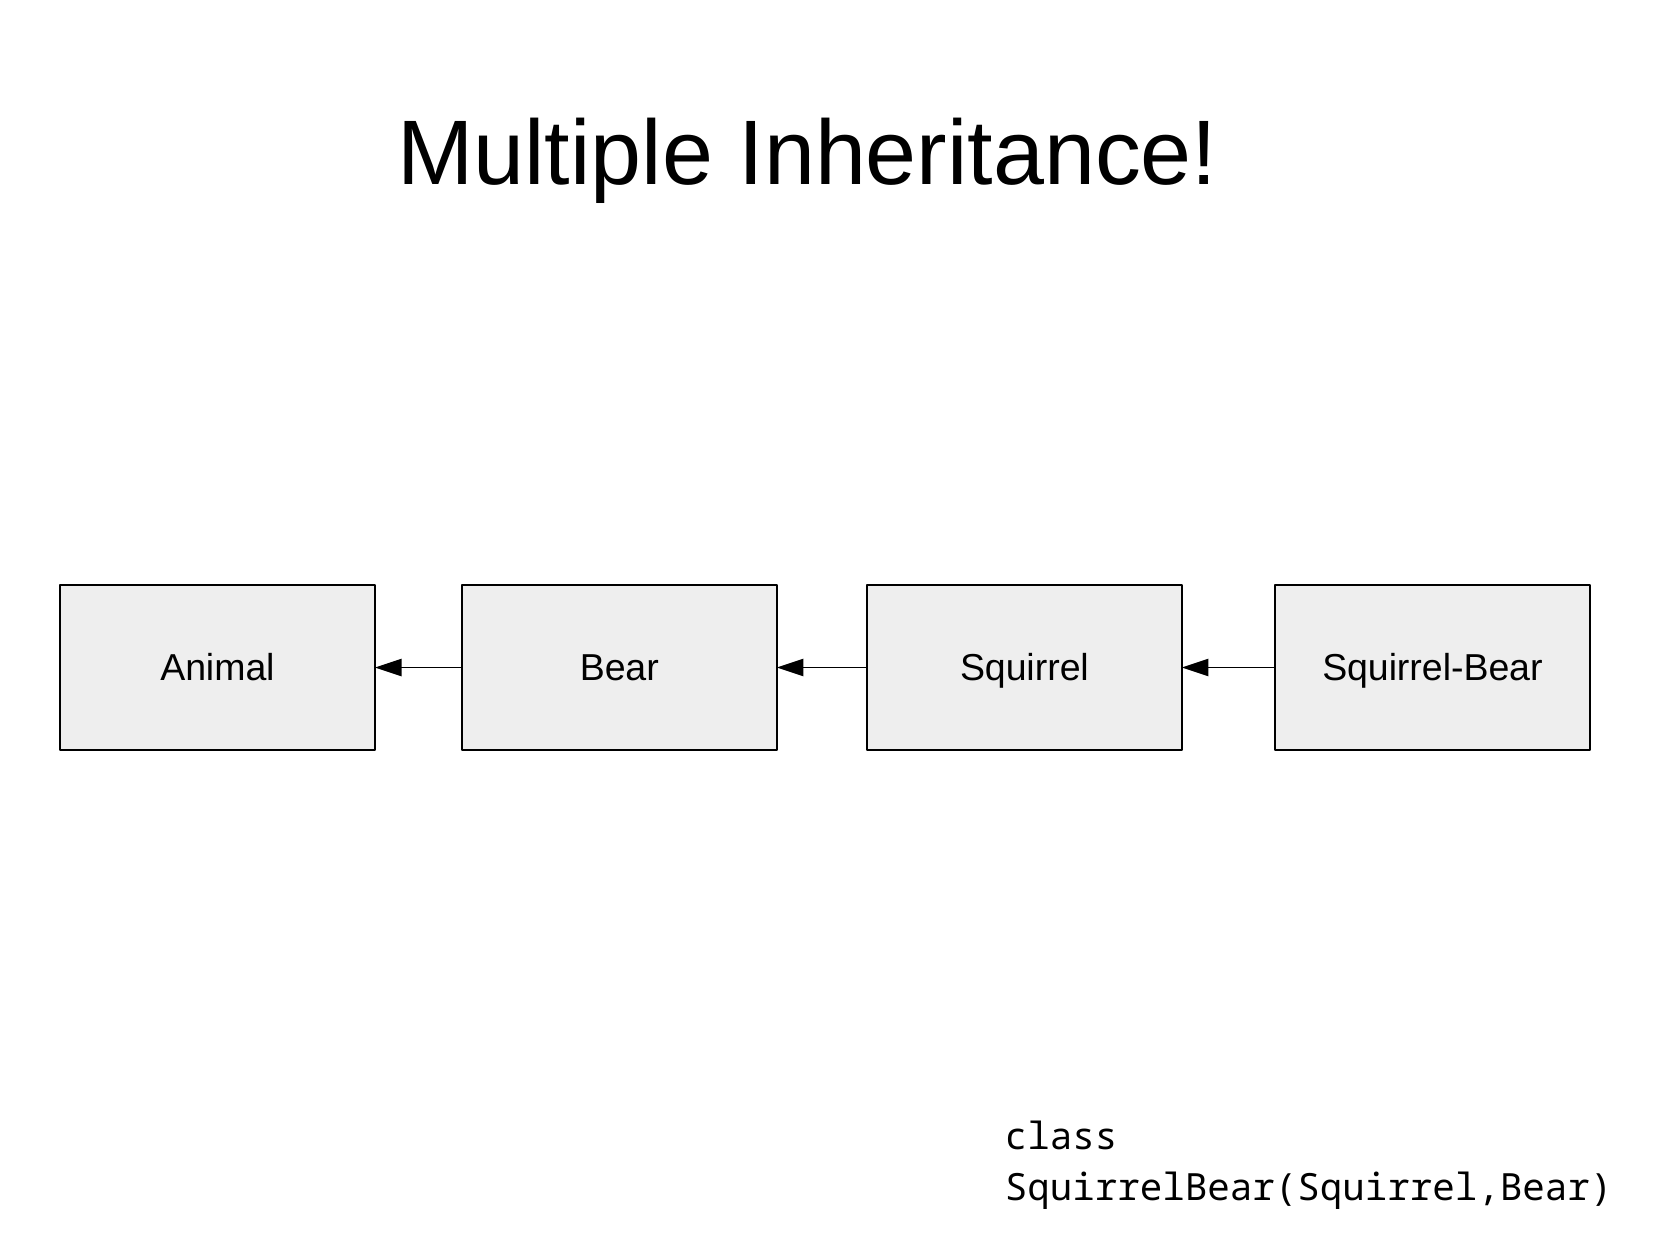

# Multiple Inheritance!
Animal
Bear
Squirrel
Squirrel-Bear
class SquirrelBear(Squirrel,Bear)